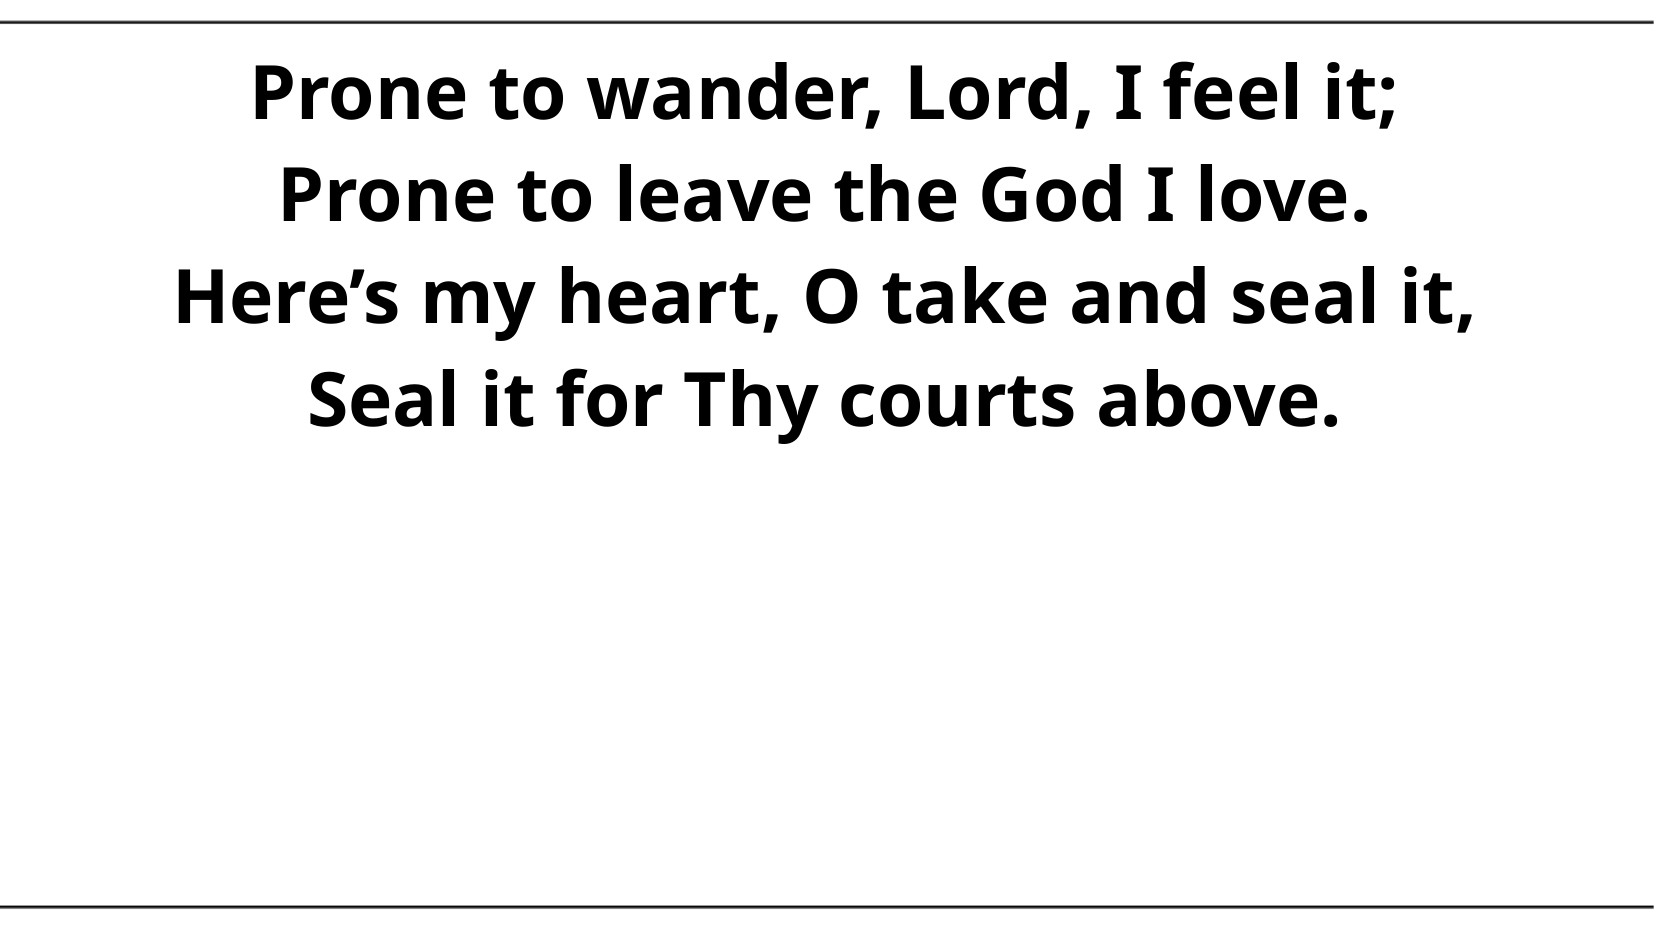

Prone to wander, Lord, I feel it;
Prone to leave the God I love.
Here’s my heart, O take and seal it,
Seal it for Thy courts above.